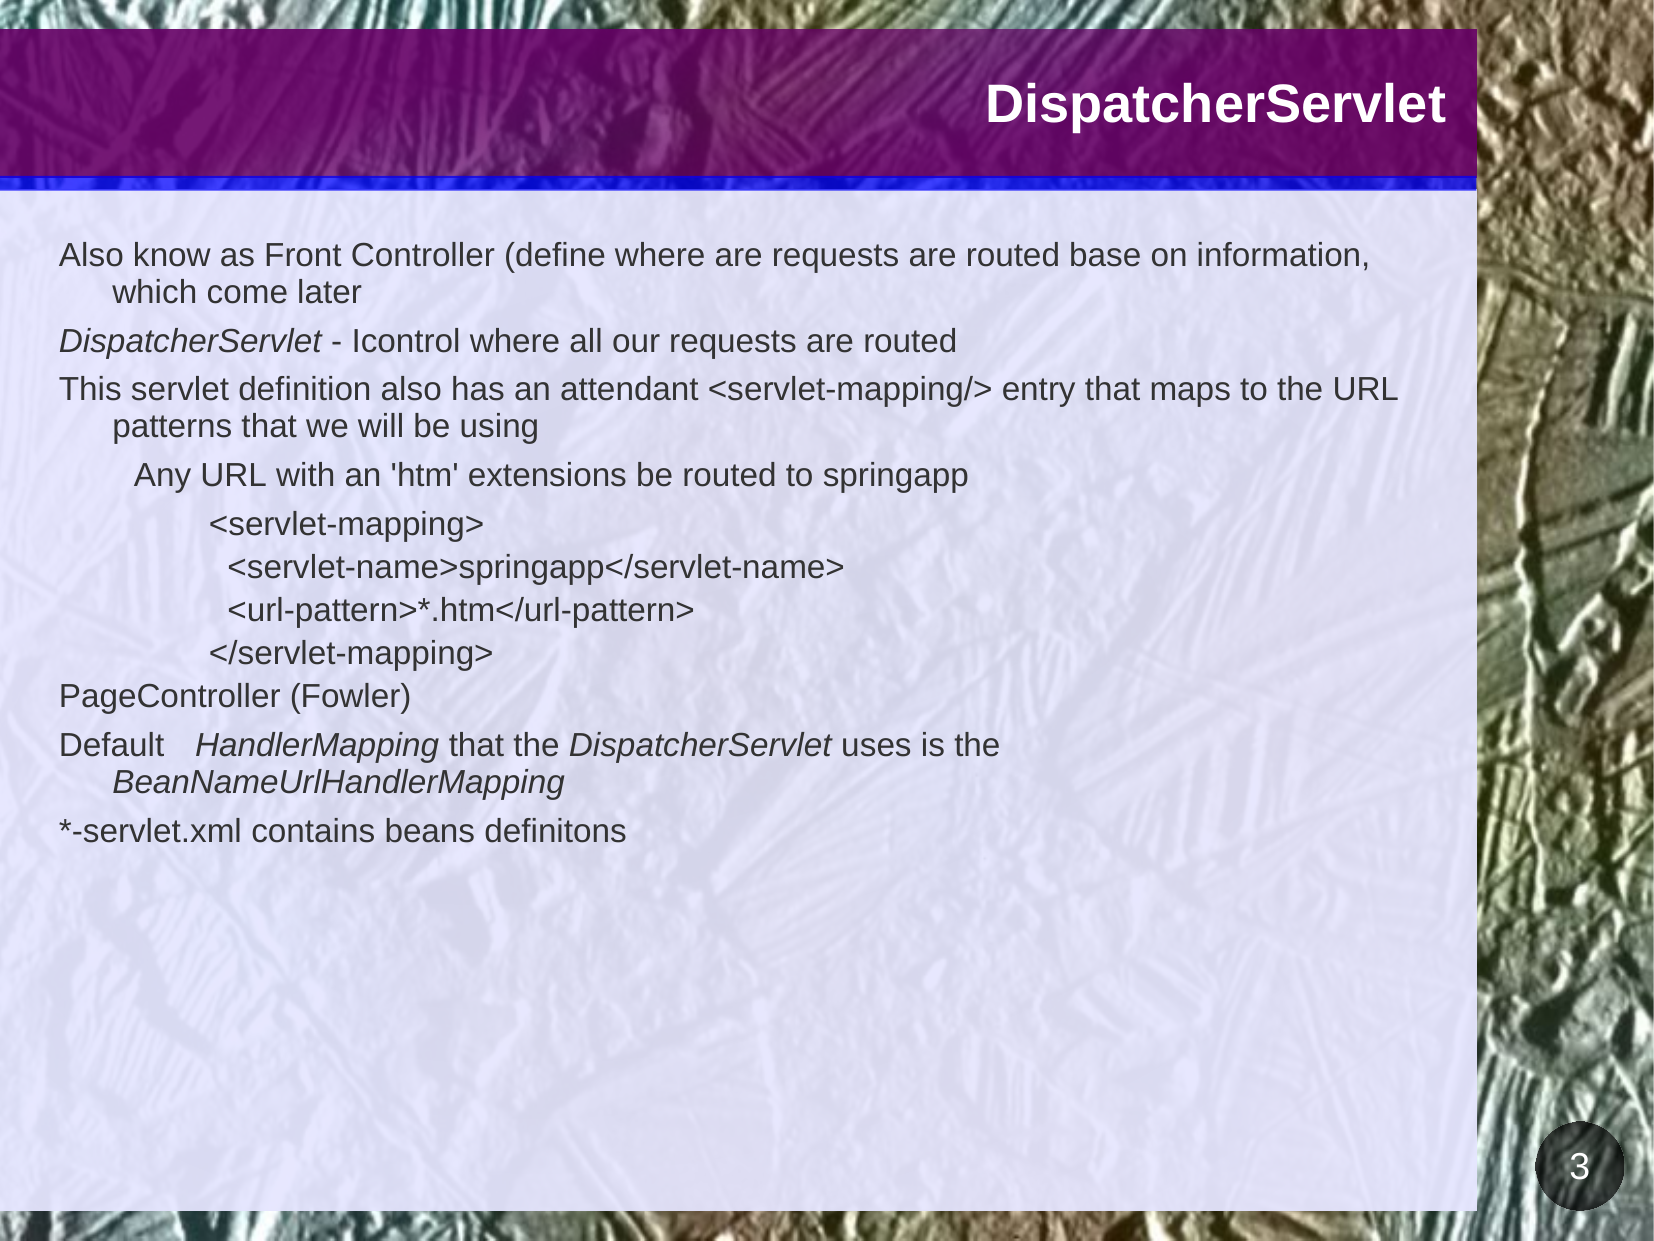

# DispatcherServlet
Also know as Front Controller (define where are requests are routed base on information, which come later
DispatcherServlet - Icontrol where all our requests are routed
This servlet definition also has an attendant <servlet-mapping/> entry that maps to the URL patterns that we will be using
Any URL with an 'htm' extensions be routed to springapp
<servlet-mapping>
 <servlet-name>springapp</servlet-name>
 <url-pattern>*.htm</url-pattern>
</servlet-mapping>
PageController (Fowler)
Default	 HandlerMapping that the DispatcherServlet uses is the BeanNameUrlHandlerMapping
*-servlet.xml contains beans definitons